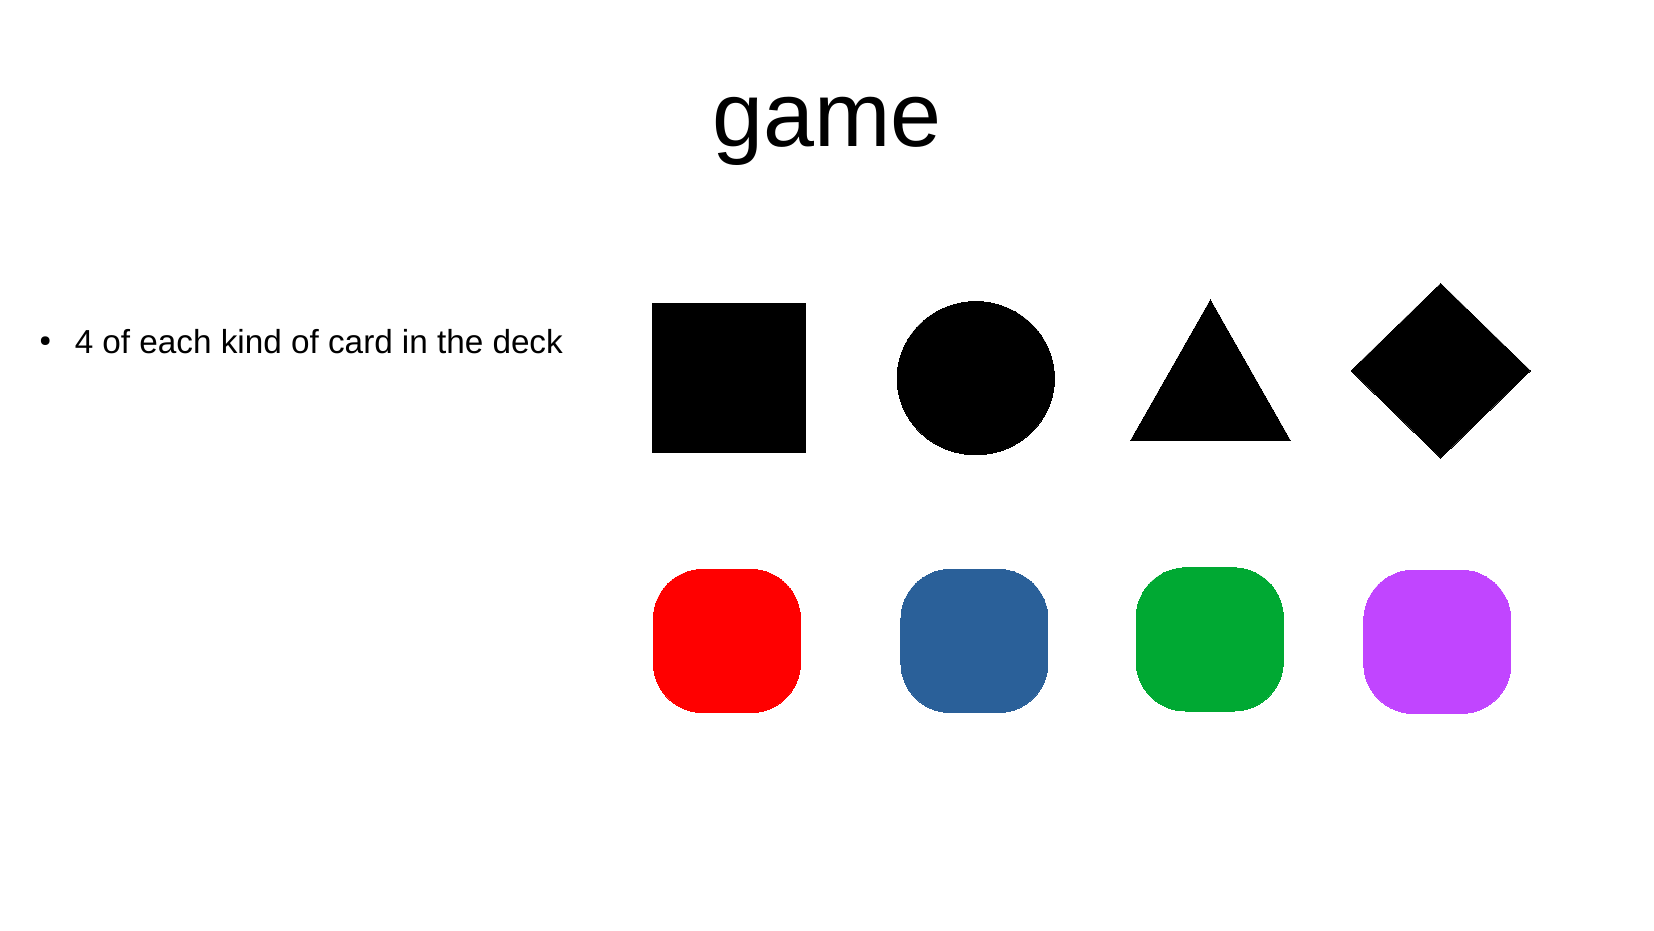

# game
4 of each kind of card in the deck